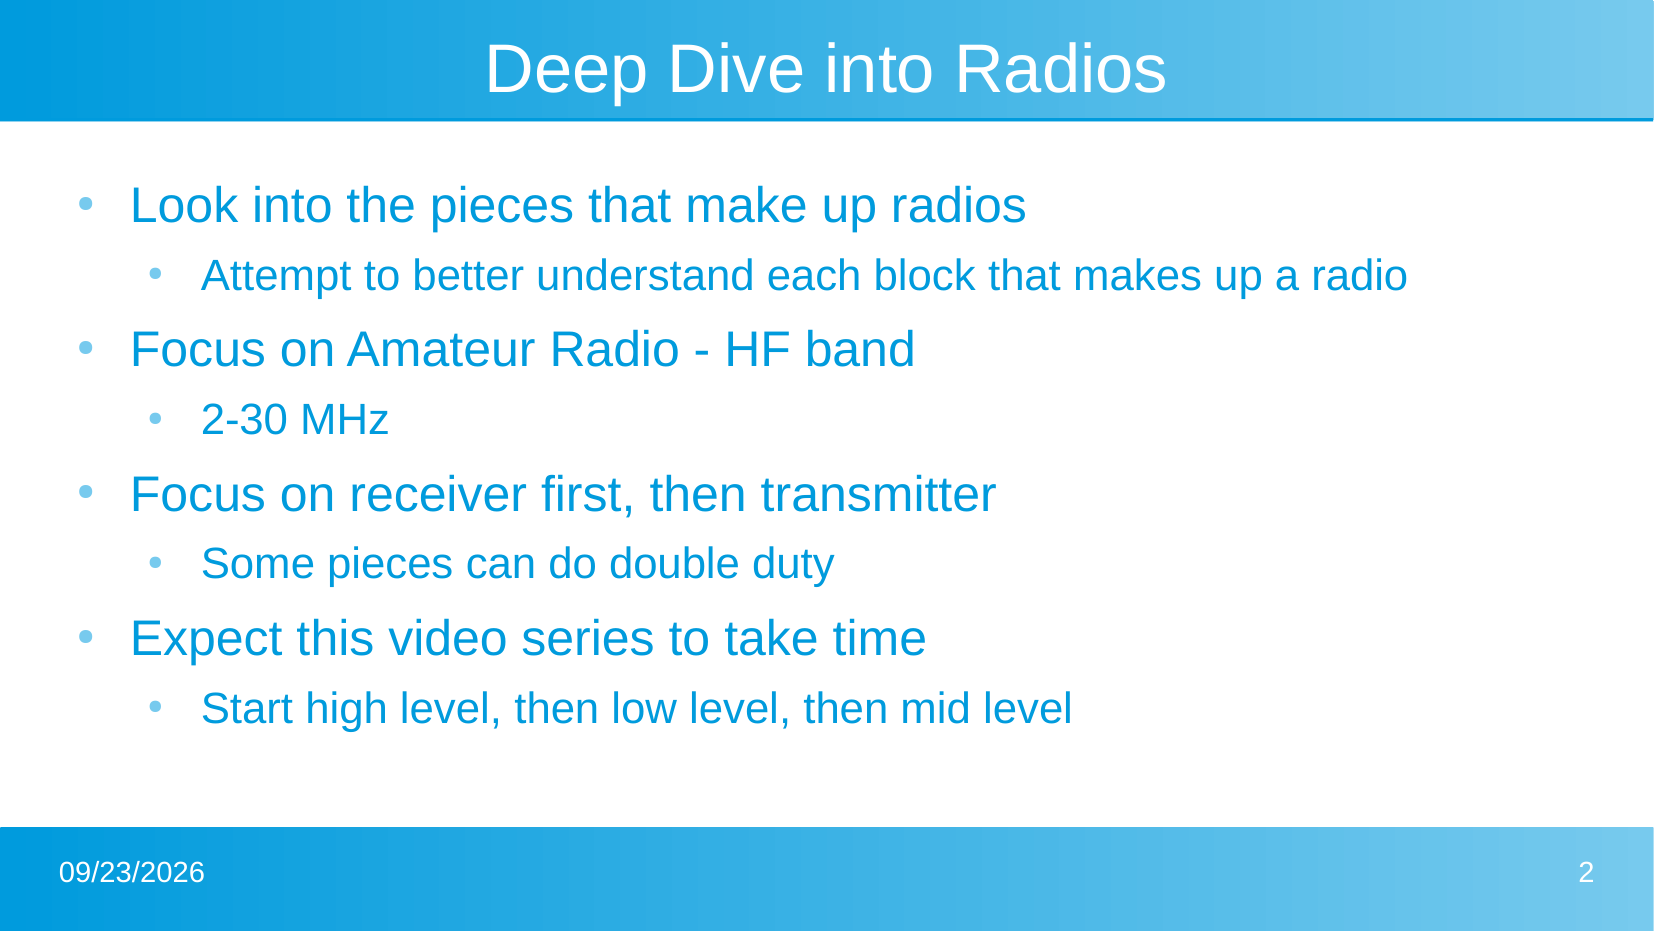

# Deep Dive into Radios
Look into the pieces that make up radios
Attempt to better understand each block that makes up a radio
Focus on Amateur Radio - HF band
2-30 MHz
Focus on receiver first, then transmitter
Some pieces can do double duty
Expect this video series to take time
Start high level, then low level, then mid level
2